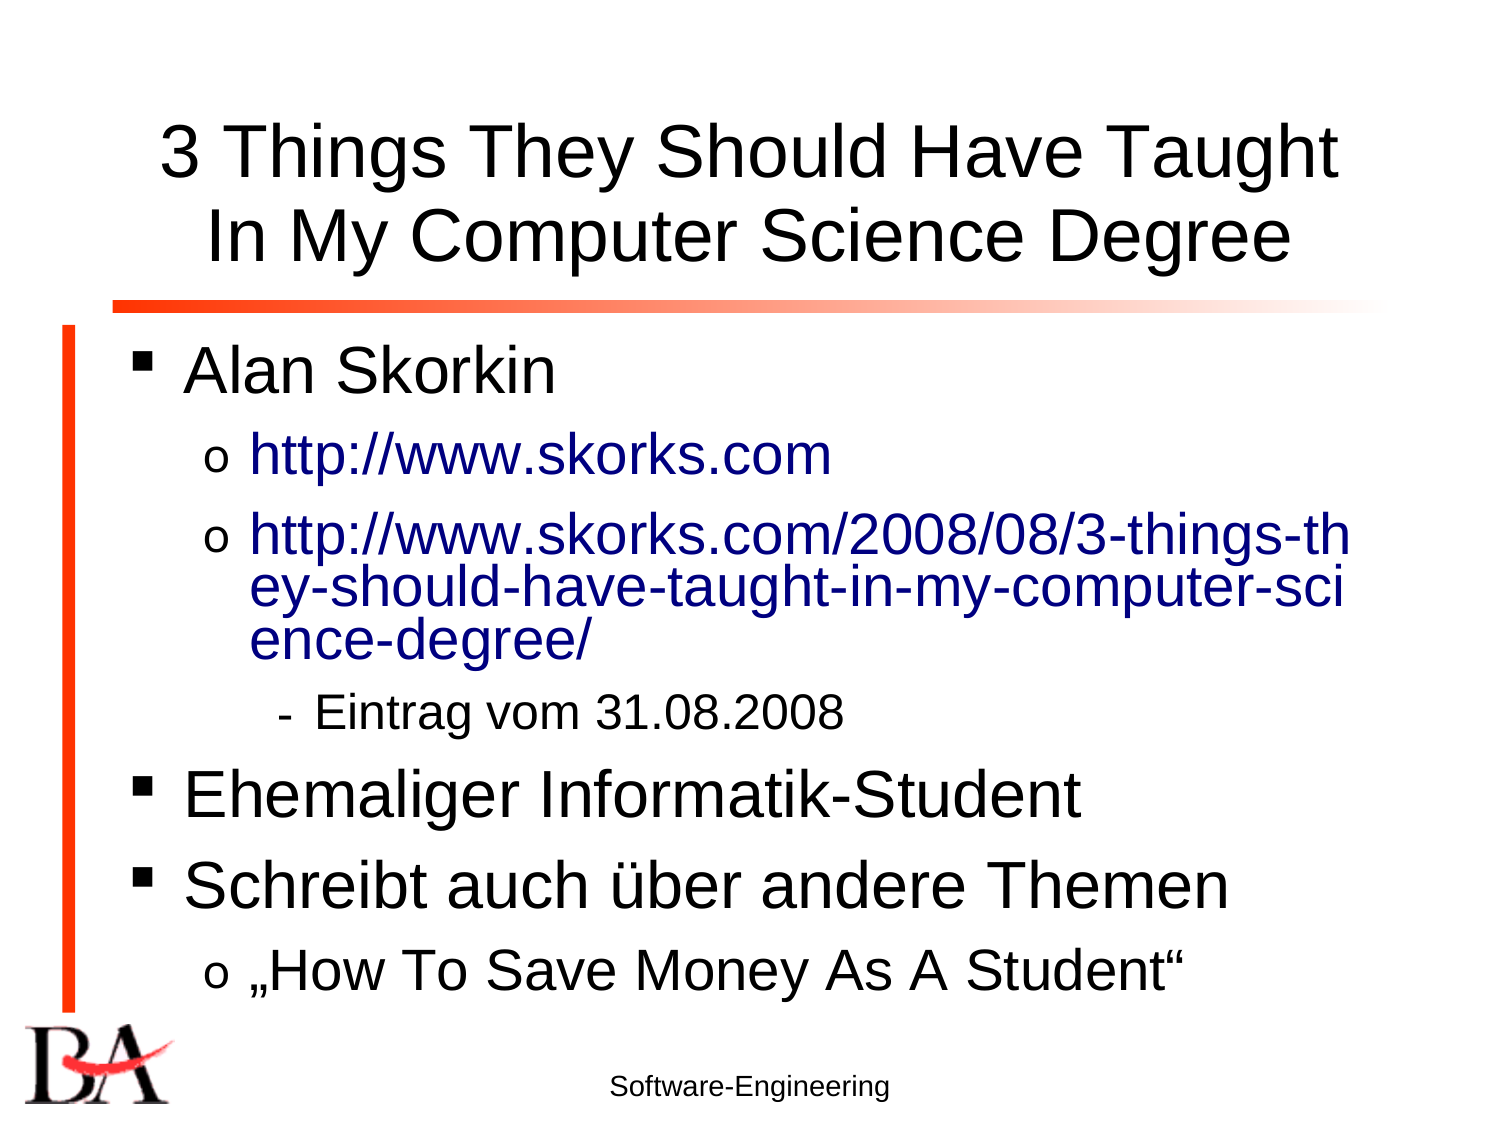

# 3 Things They Should Have Taught In My Computer Science Degree
Alan Skorkin
http://www.skorks.com
http://www.skorks.com/2008/08/3-things-they-should-have-taught-in-my-computer-science-degree/
Eintrag vom 31.08.2008
Ehemaliger Informatik-Student
Schreibt auch über andere Themen
„How To Save Money As A Student“